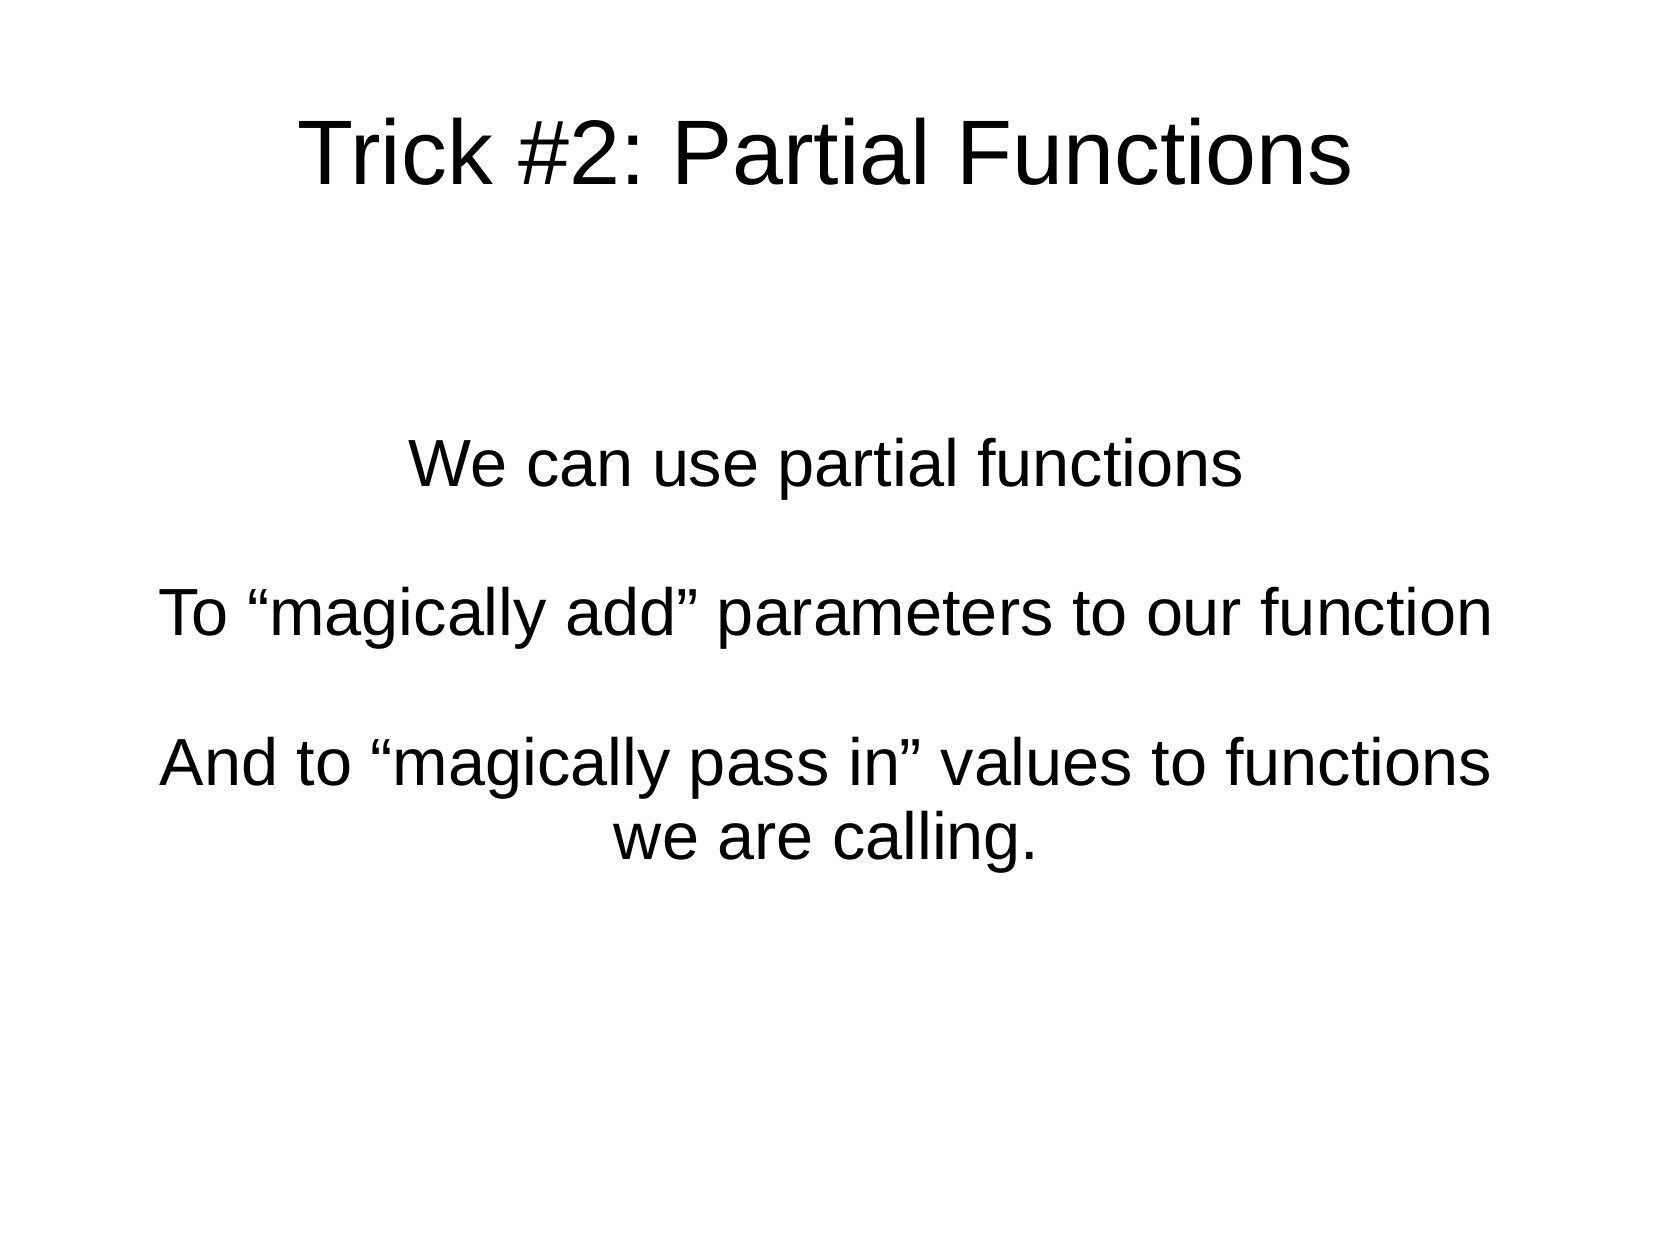

# Trick #2: Partial Functions
We can use partial functions
To “magically add” parameters to our function
And to “magically pass in” values to functions
we are calling.